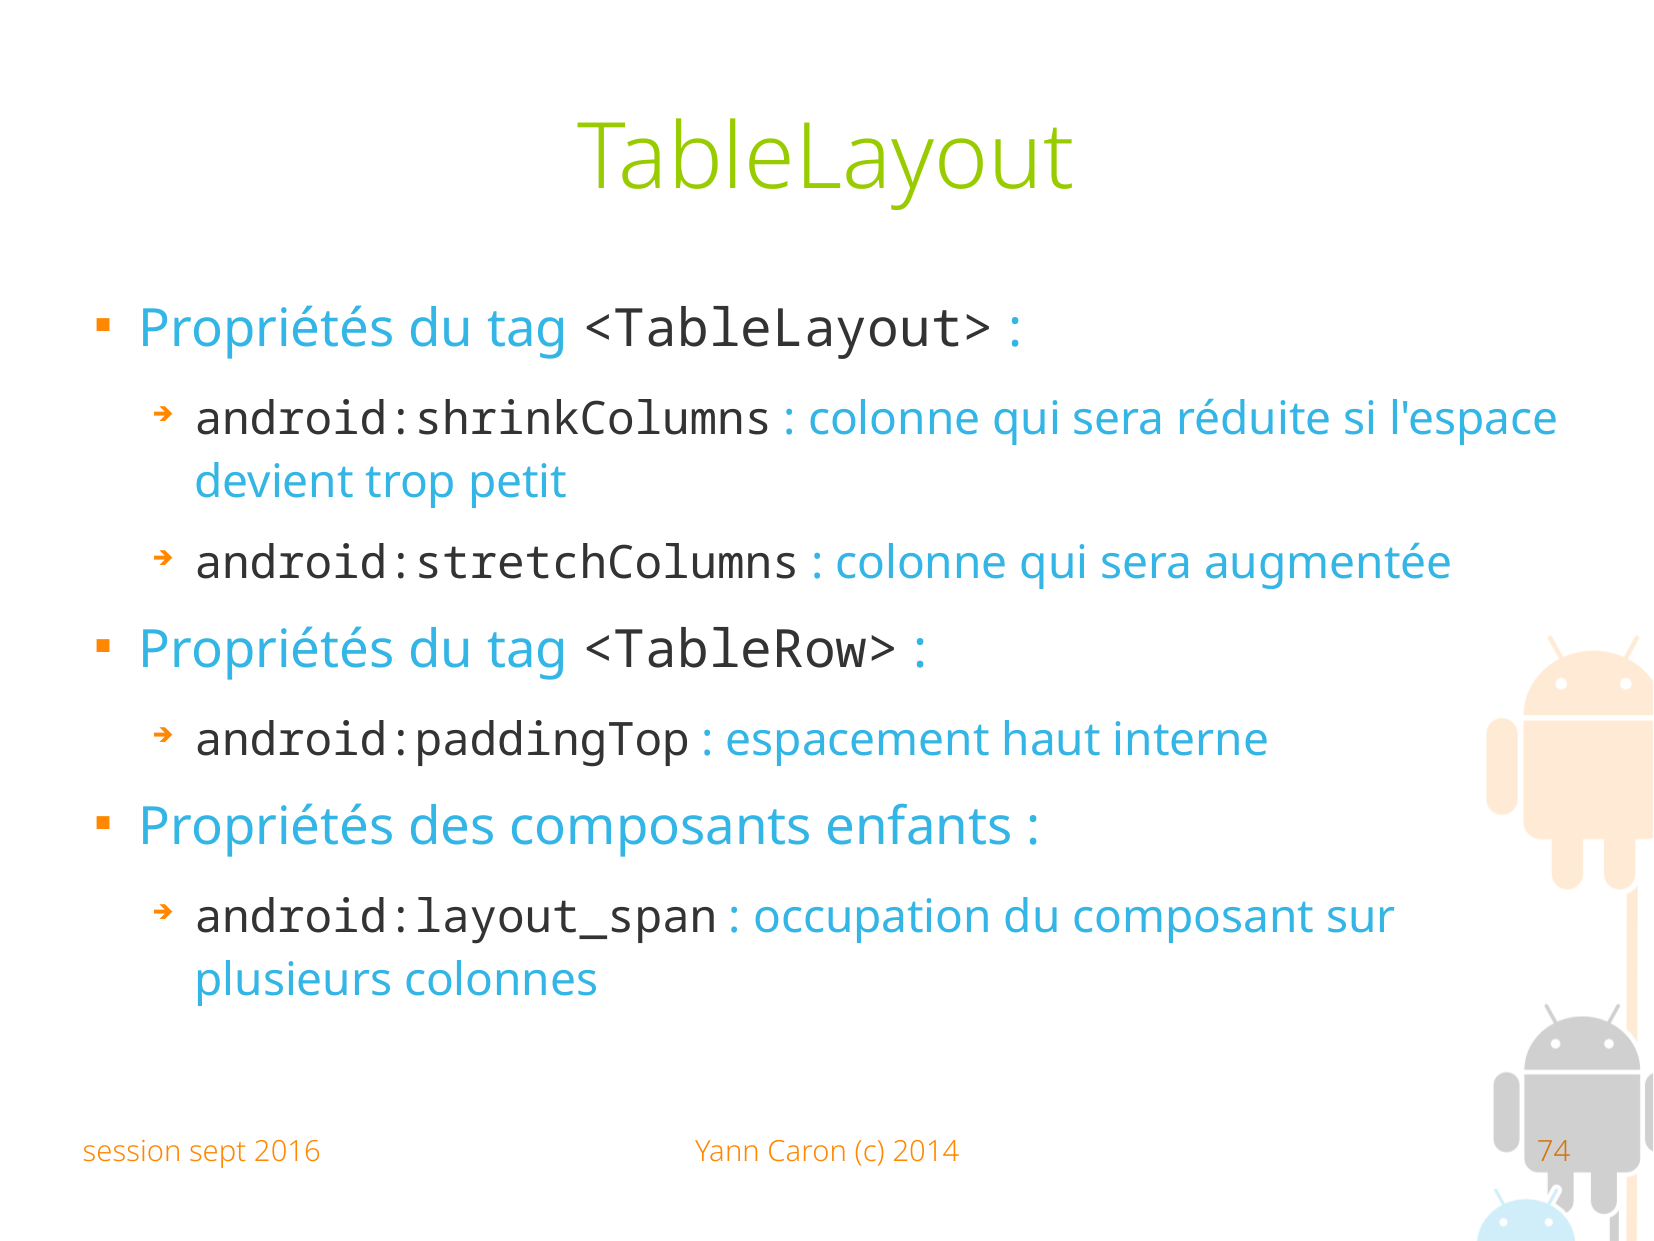

# TableLayout
Propriétés du tag <TableLayout> :
android:shrinkColumns : colonne qui sera réduite si l'espace devient trop petit
android:stretchColumns : colonne qui sera augmentée
Propriétés du tag <TableRow> :
android:paddingTop : espacement haut interne
Propriétés des composants enfants :
android:layout_span : occupation du composant sur plusieurs colonnes
session sept 2016
Yann Caron (c) 2014
74